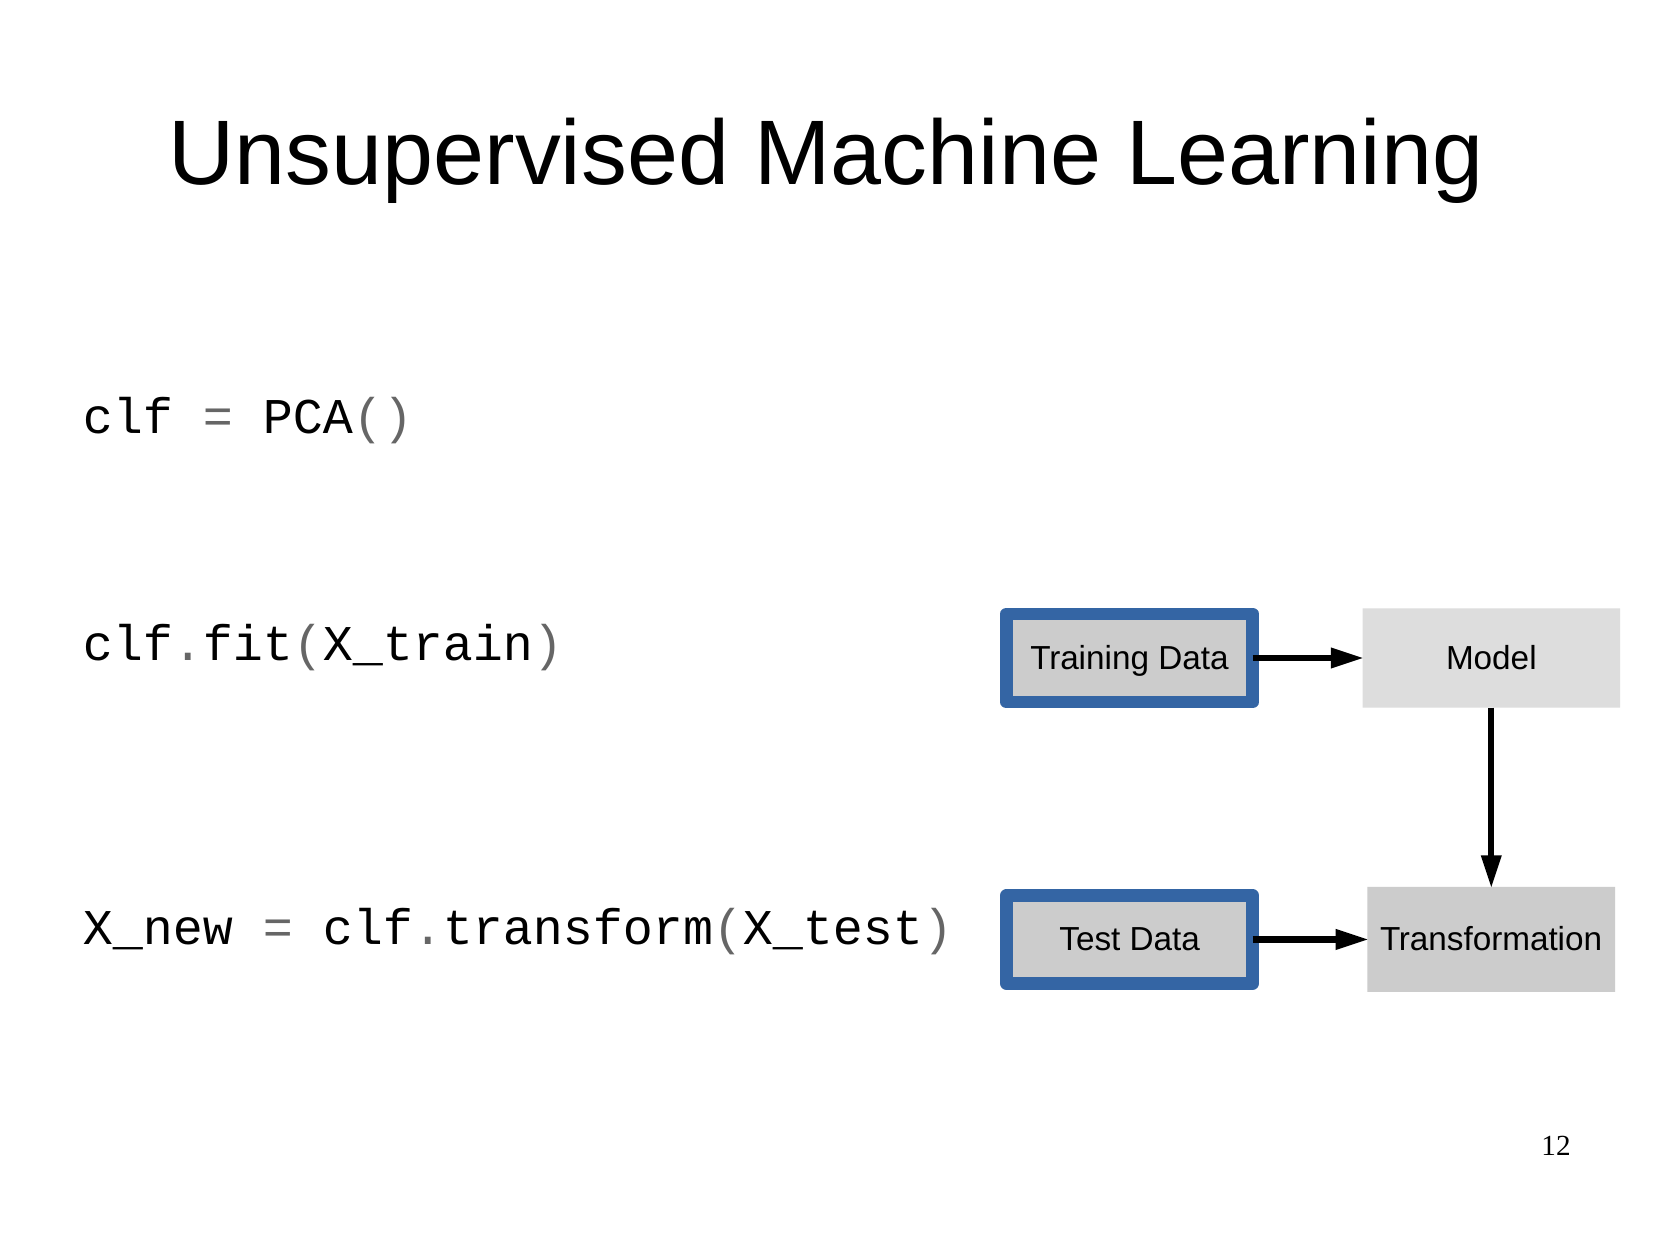

# Unsupervised Machine Learning
clf = PCA()
clf.fit(X_train)
X_new = clf.transform(X_test)
Model
Training Data
Transformation
Test Data
12